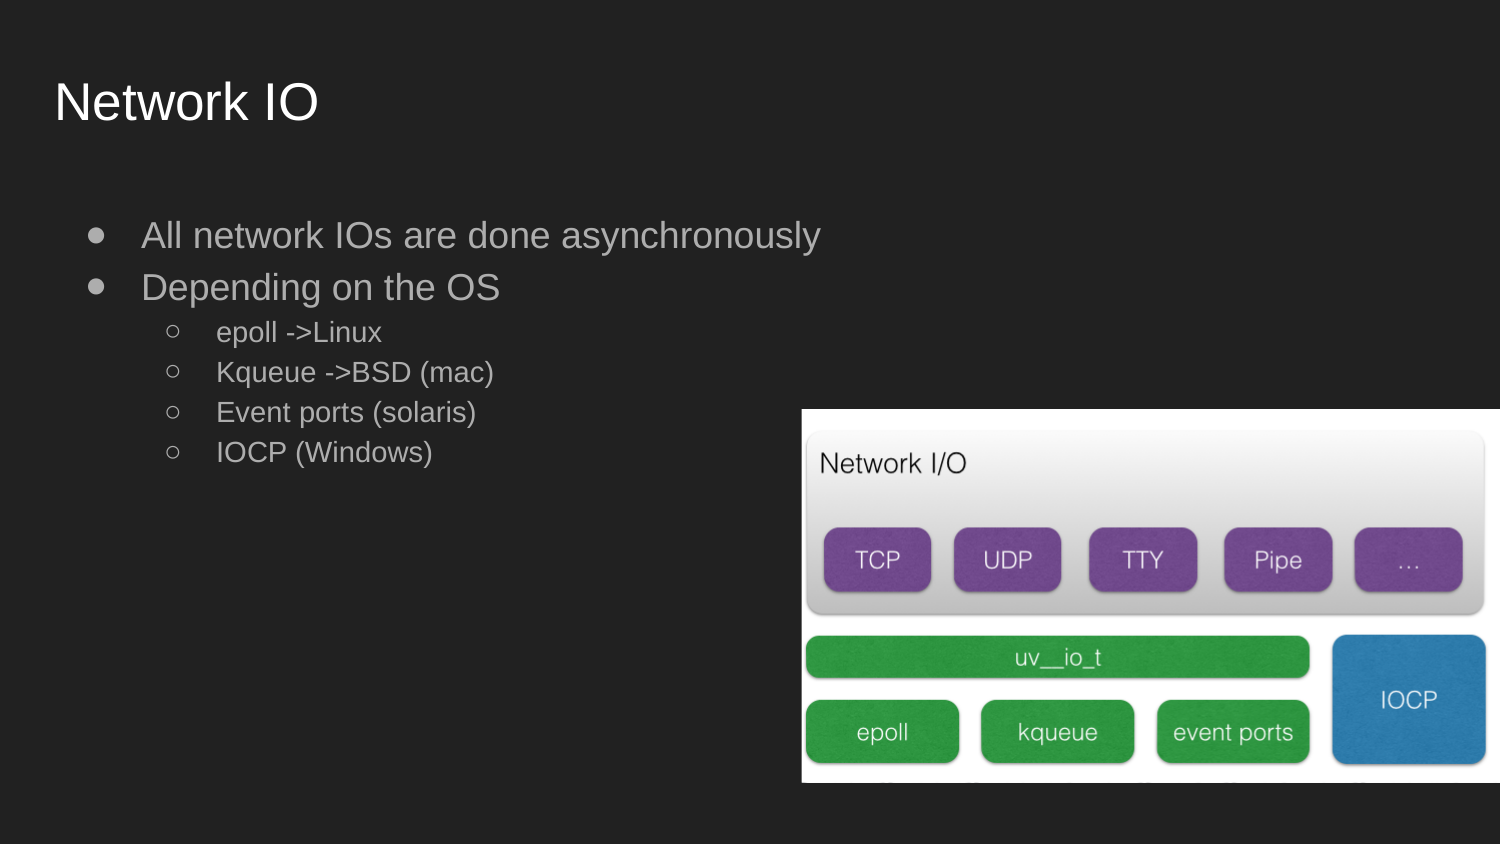

# Network IO
All network IOs are done asynchronously
Depending on the OS
epoll ->Linux
Kqueue ->BSD (mac)
Event ports (solaris)
IOCP (Windows)